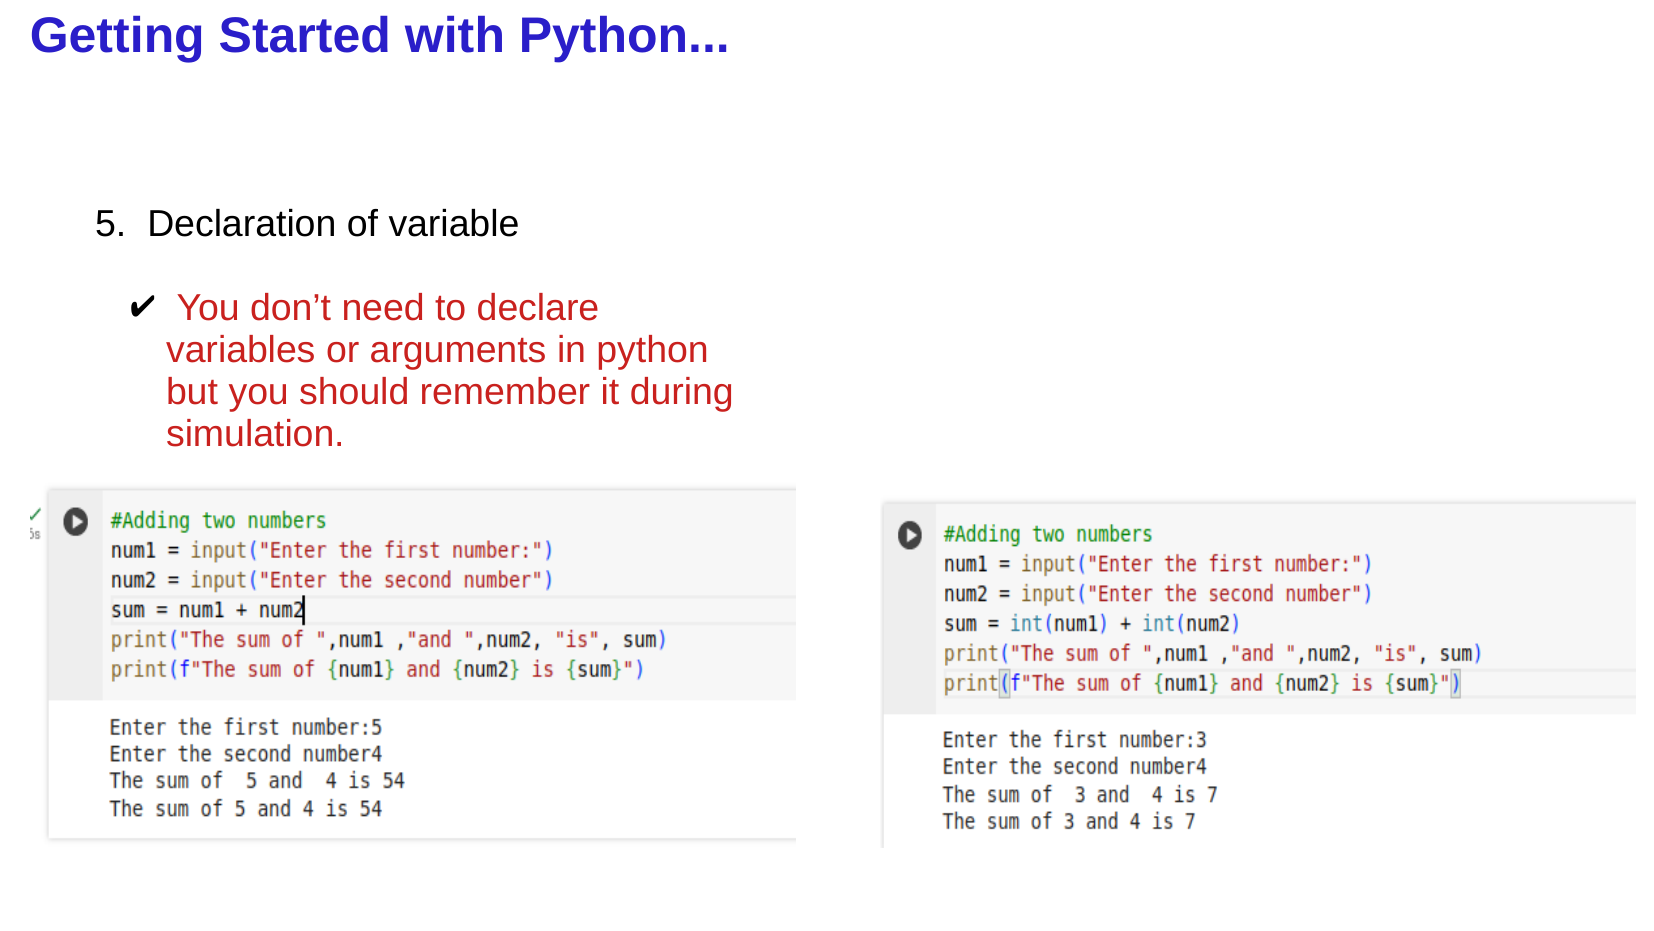

Getting Started with Python...
5. Declaration of variable
 You don’t need to declare variables or arguments in python but you should remember it during simulation.